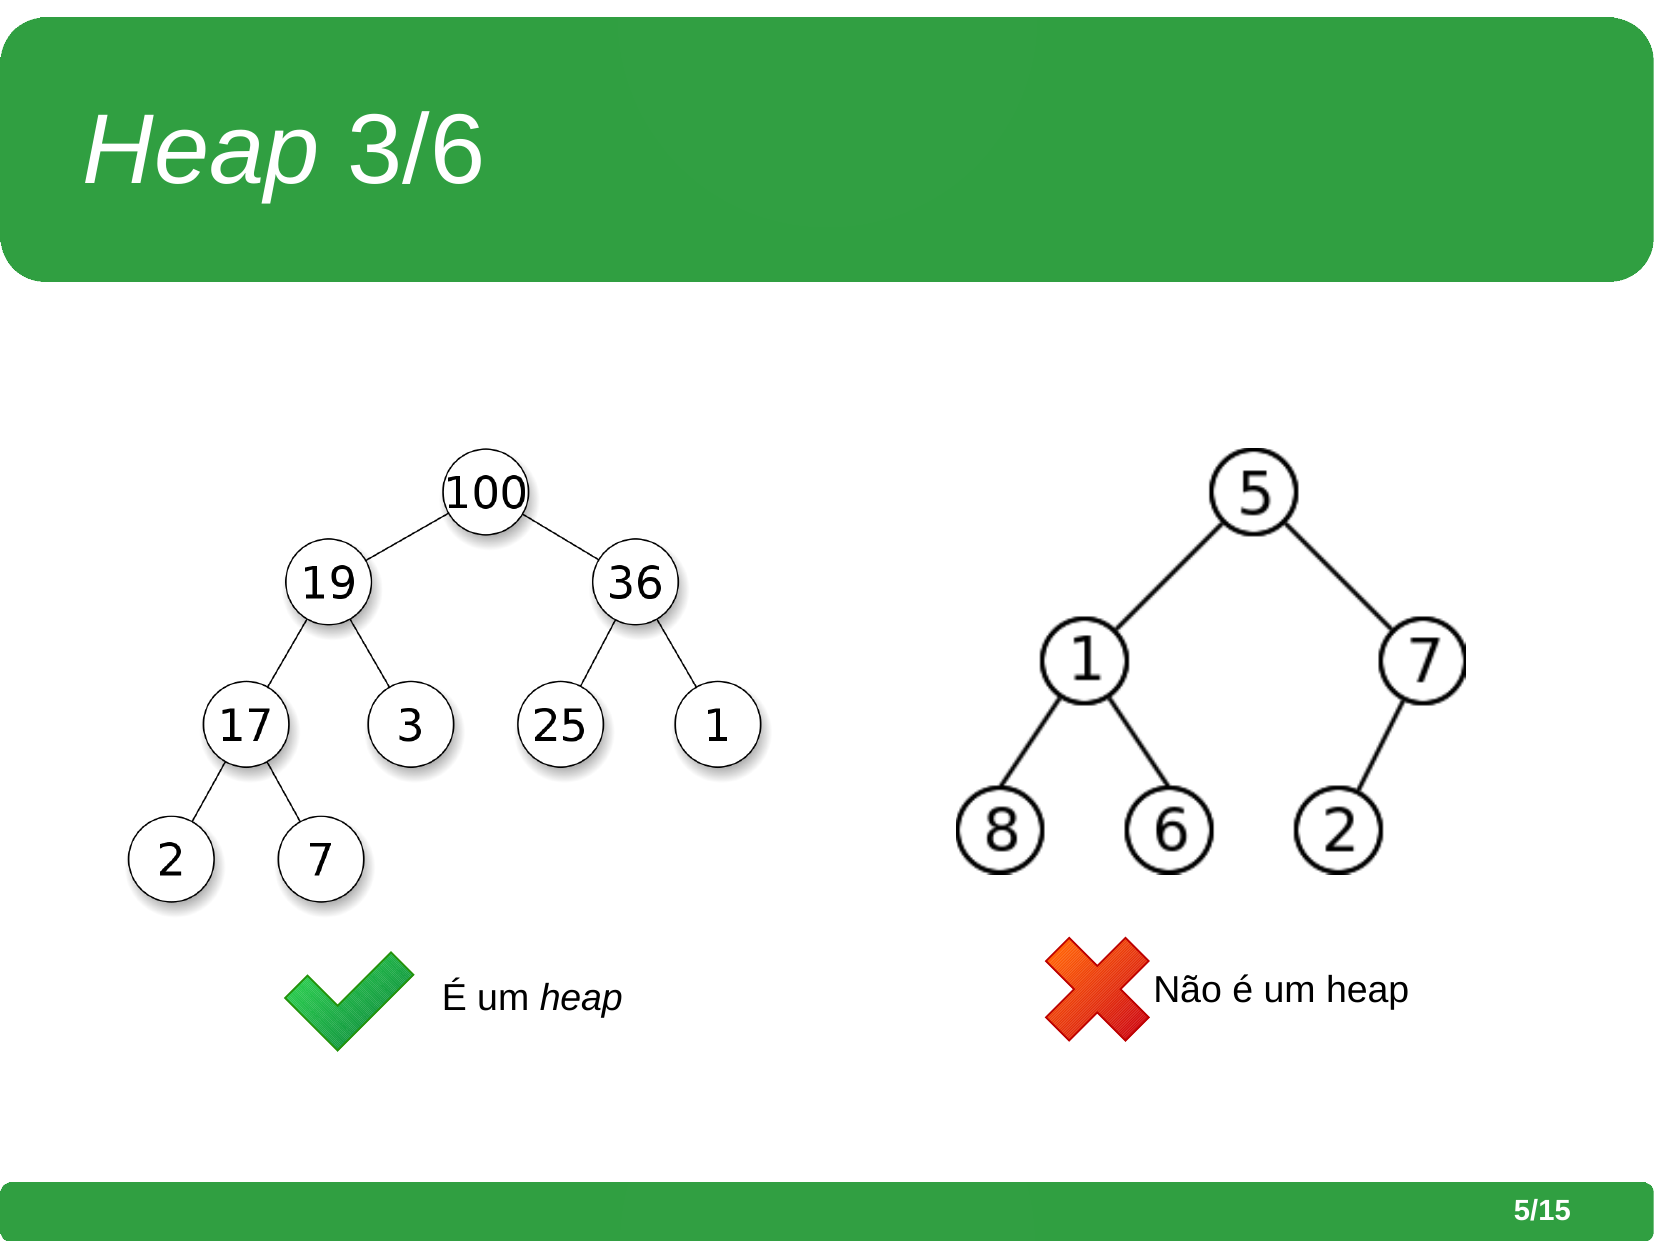

# Heap 3/6
					Não é um heap
					É um heap
5